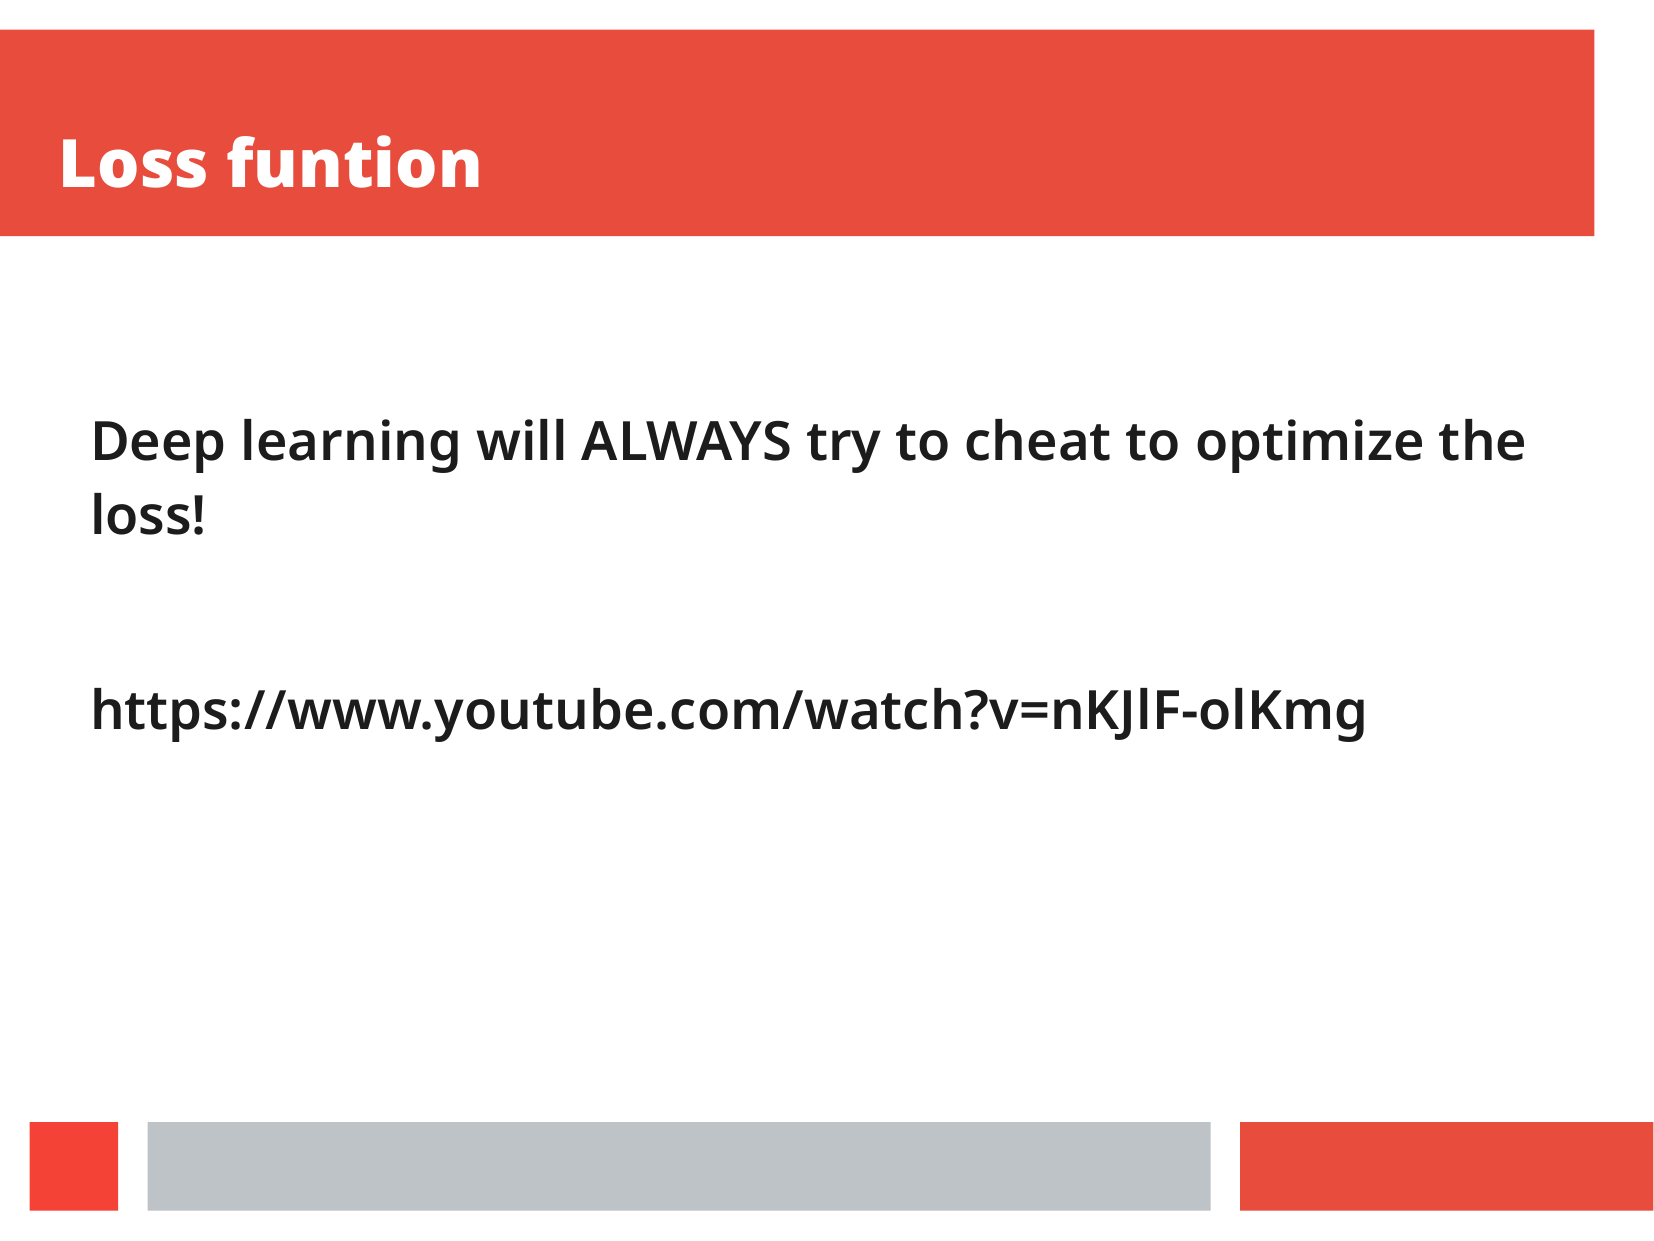

# Loss funtion
Deep learning will ALWAYS try to cheat to optimize the loss!
https://www.youtube.com/watch?v=nKJlF-olKmg